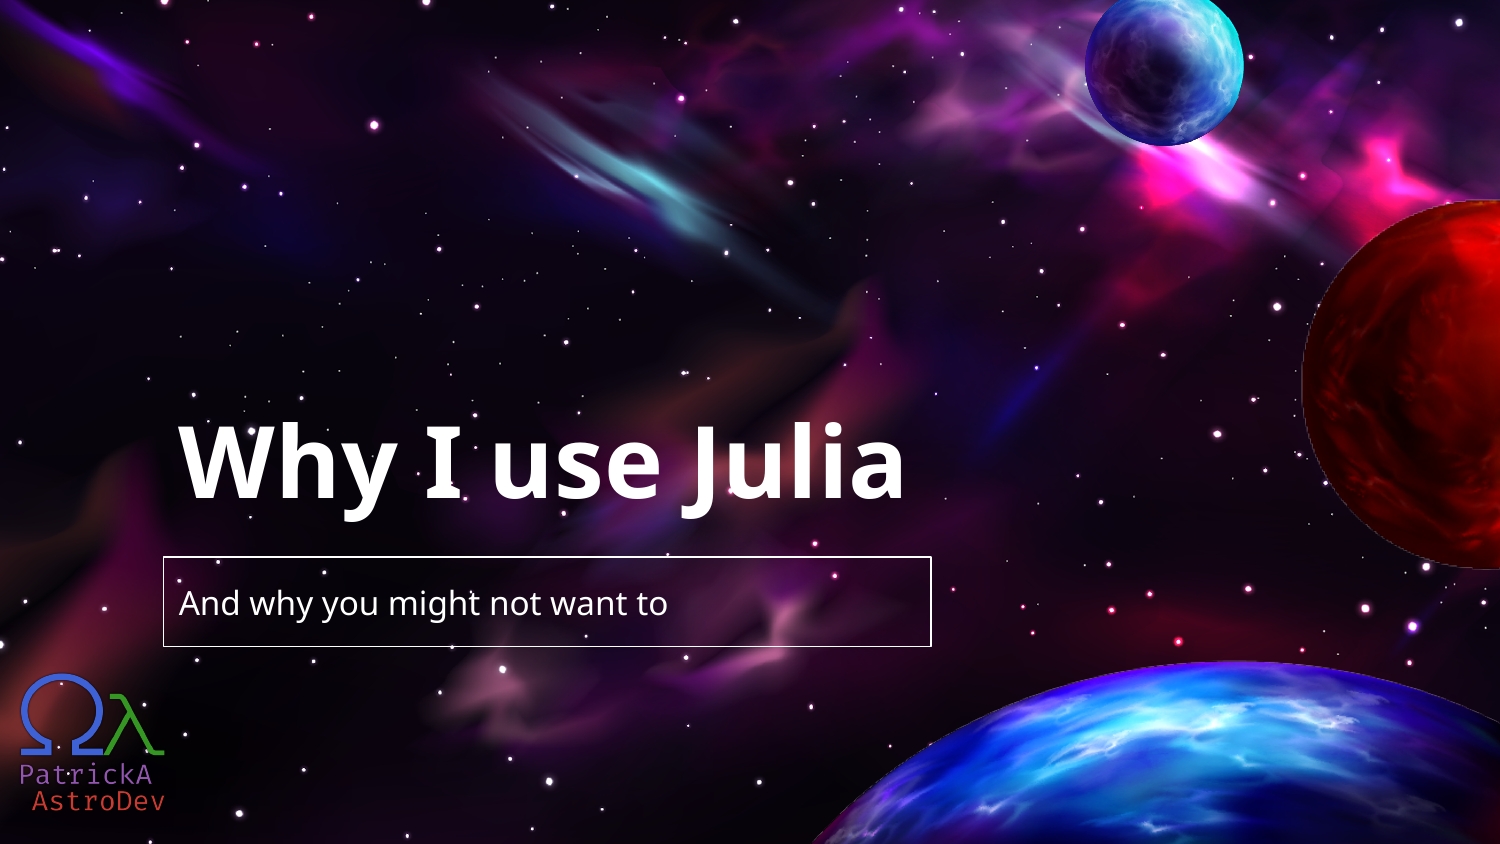

# Why I use Julia
And why you might not want to